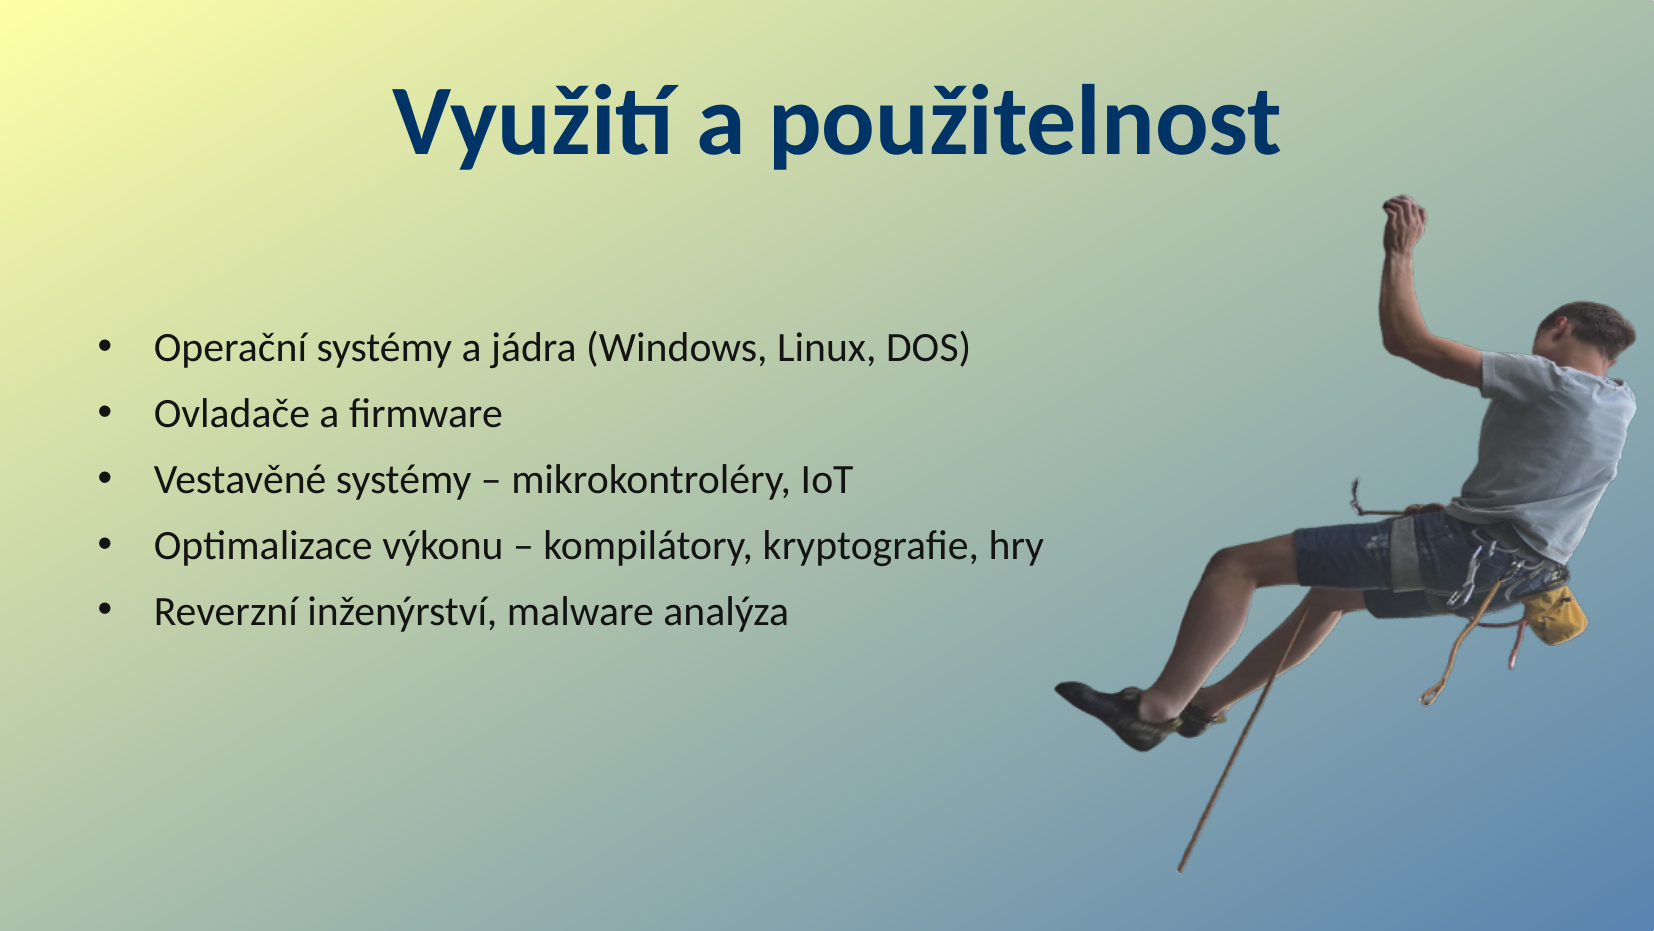

# Využití a použitelnost
Operační systémy a jádra (Windows, Linux, DOS)
Ovladače a firmware
Vestavěné systémy – mikrokontroléry, IoT
Optimalizace výkonu – kompilátory, kryptografie, hry
Reverzní inženýrství, malware analýza